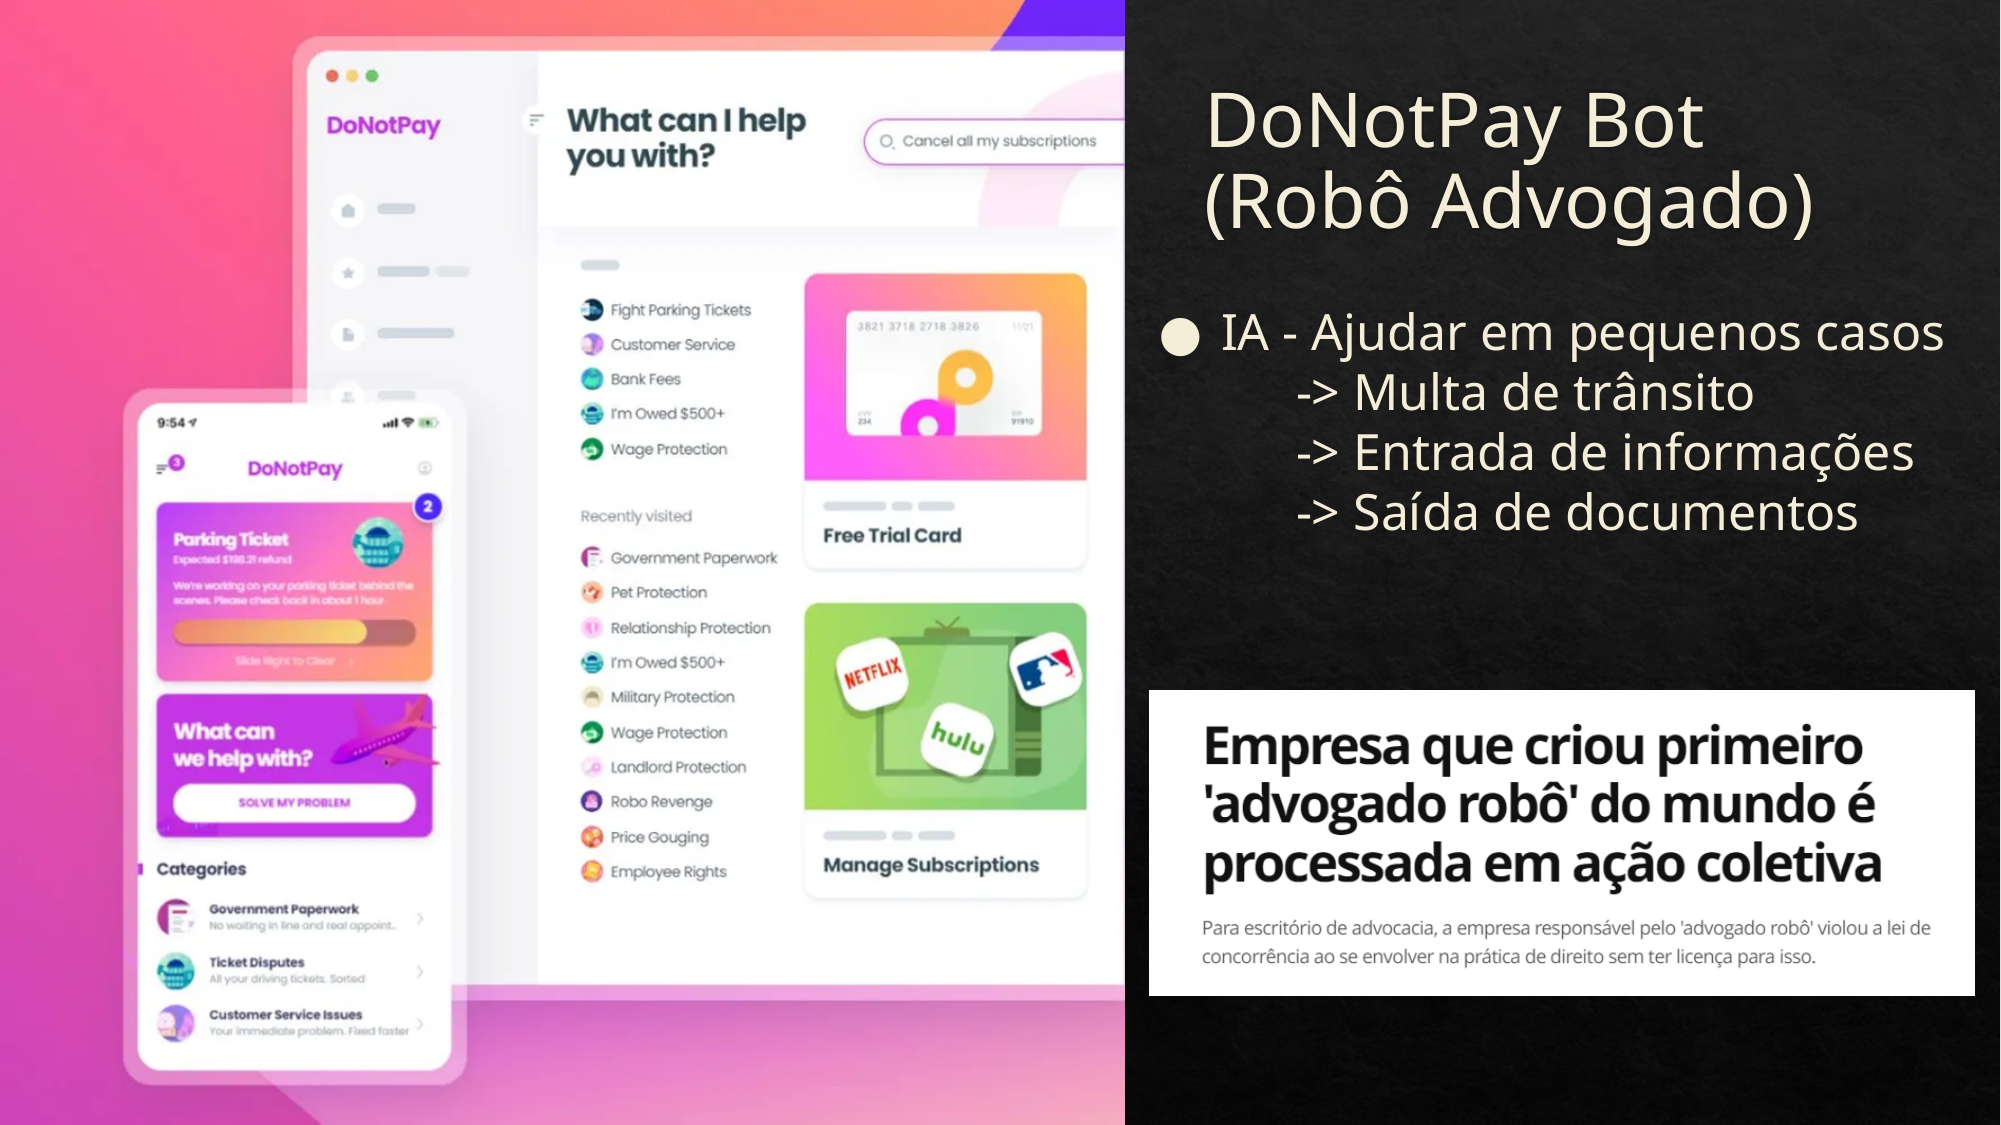

# DoNotPay Bot
(Robô Advogado)
IA - Ajudar em pequenos casos
	-> Multa de trânsito
	-> Entrada de informações
	-> Saída de documentos